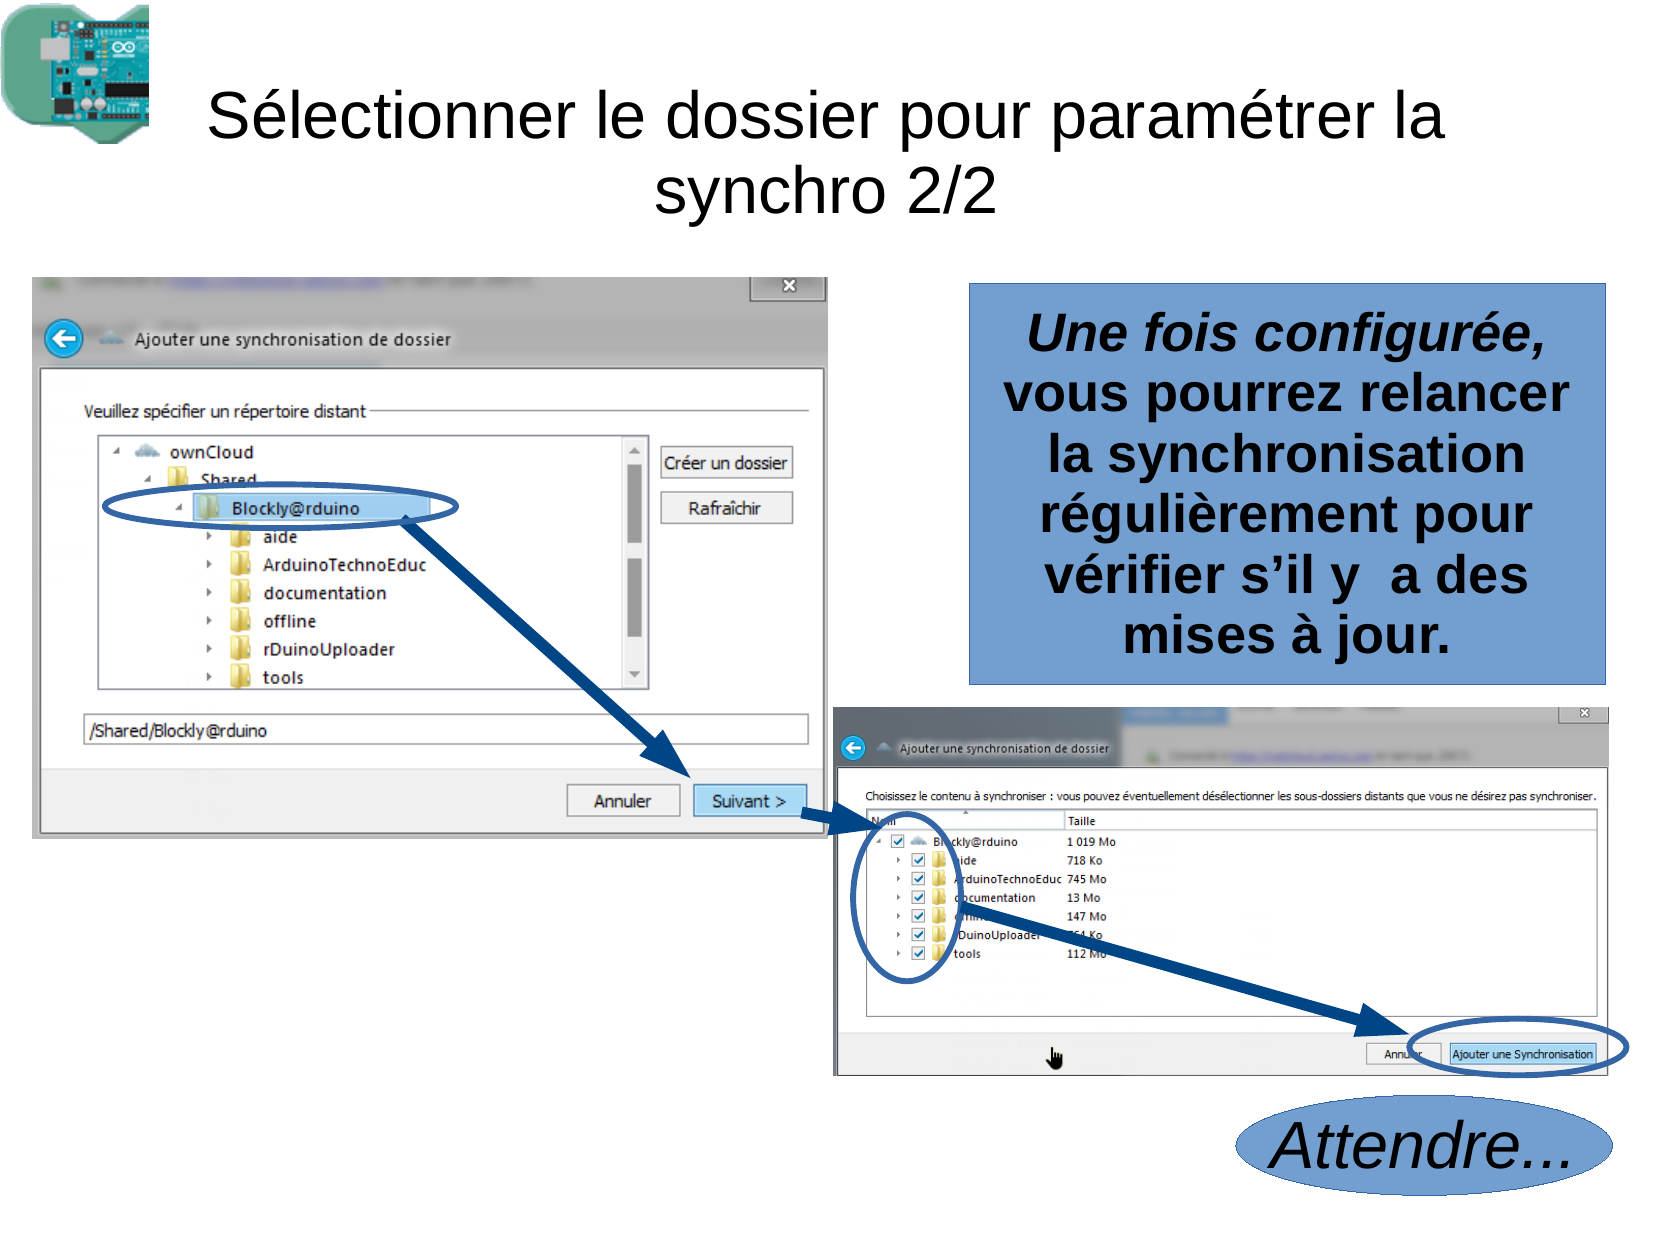

# Sélectionner le dossier pour paramétrer la synchro 2/2
Une fois configurée, vous pourrez relancer la synchronisation régulièrement pour vérifier s’il y a des mises à jour.
Attendre...